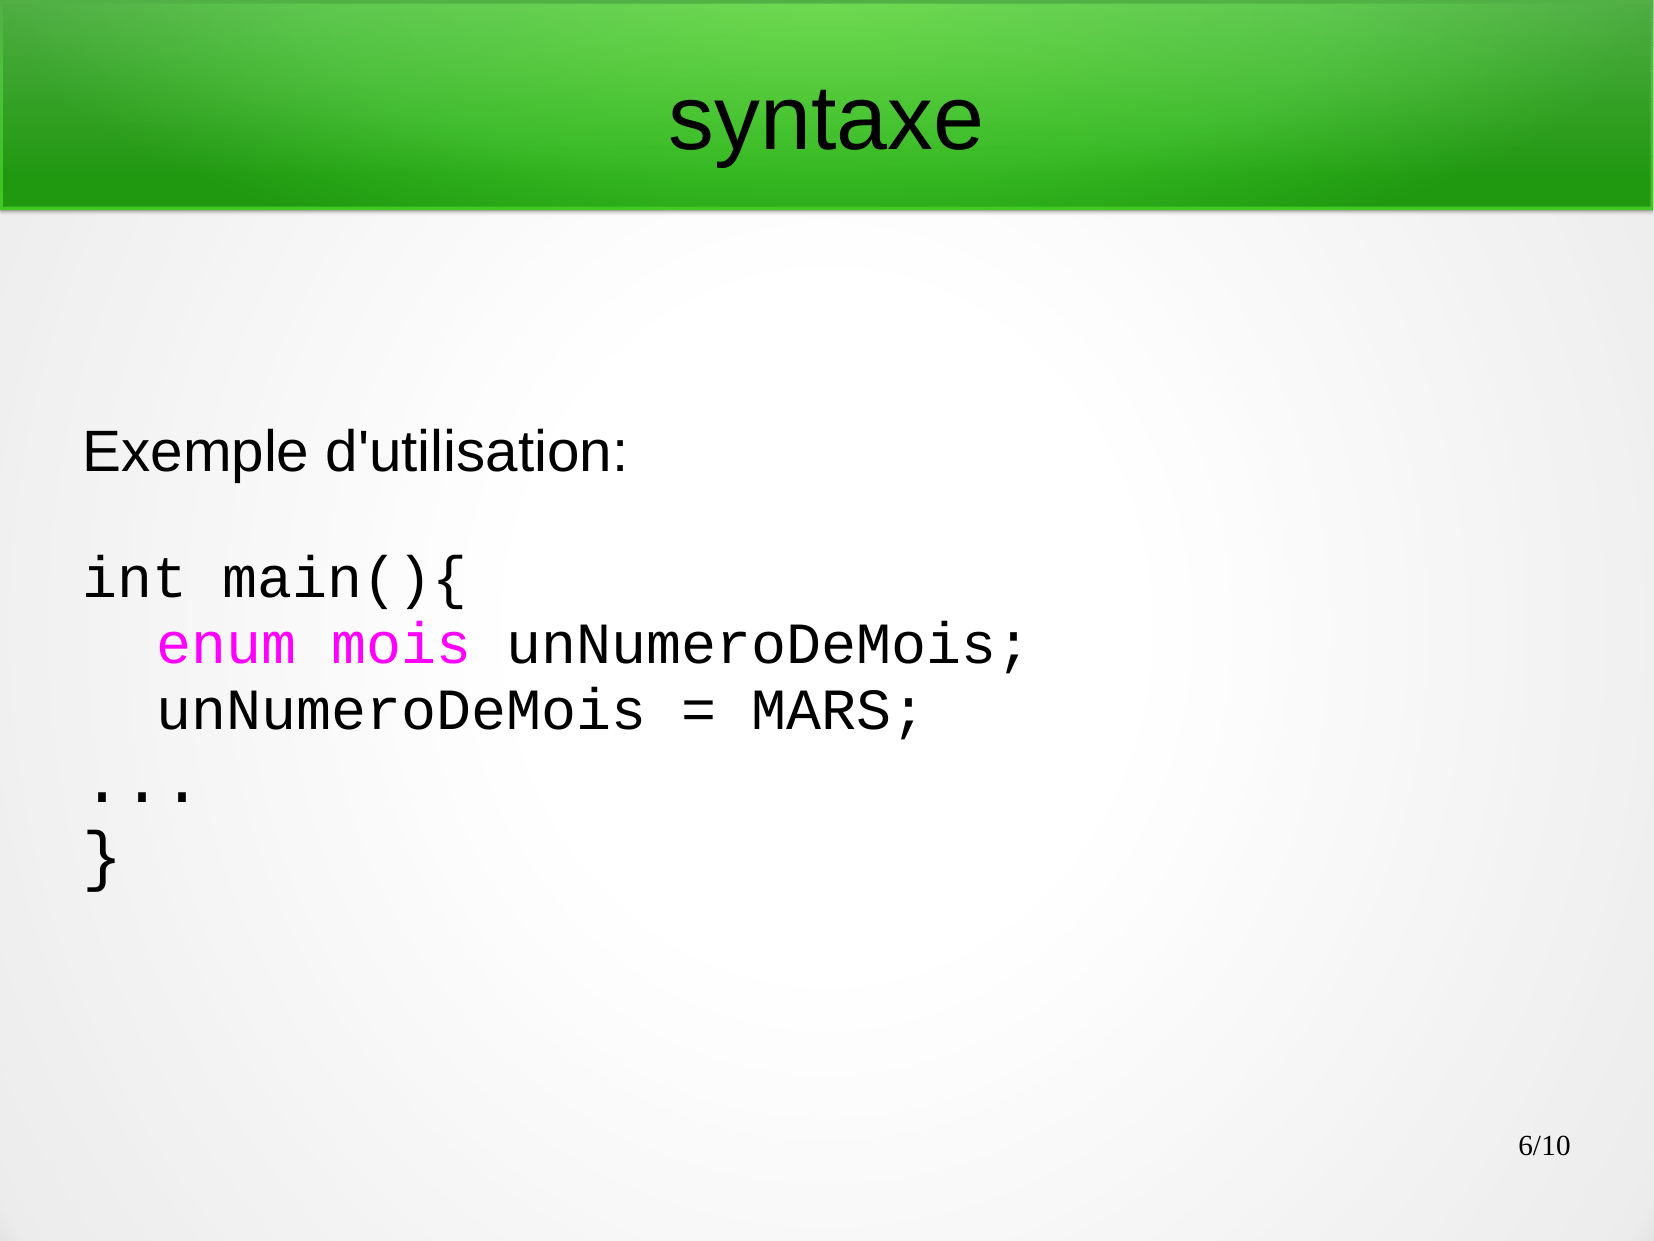

# syntaxe
Exemple d'utilisation:
int main(){
	enum mois unNumeroDeMois;
	unNumeroDeMois = MARS;
...
}
6